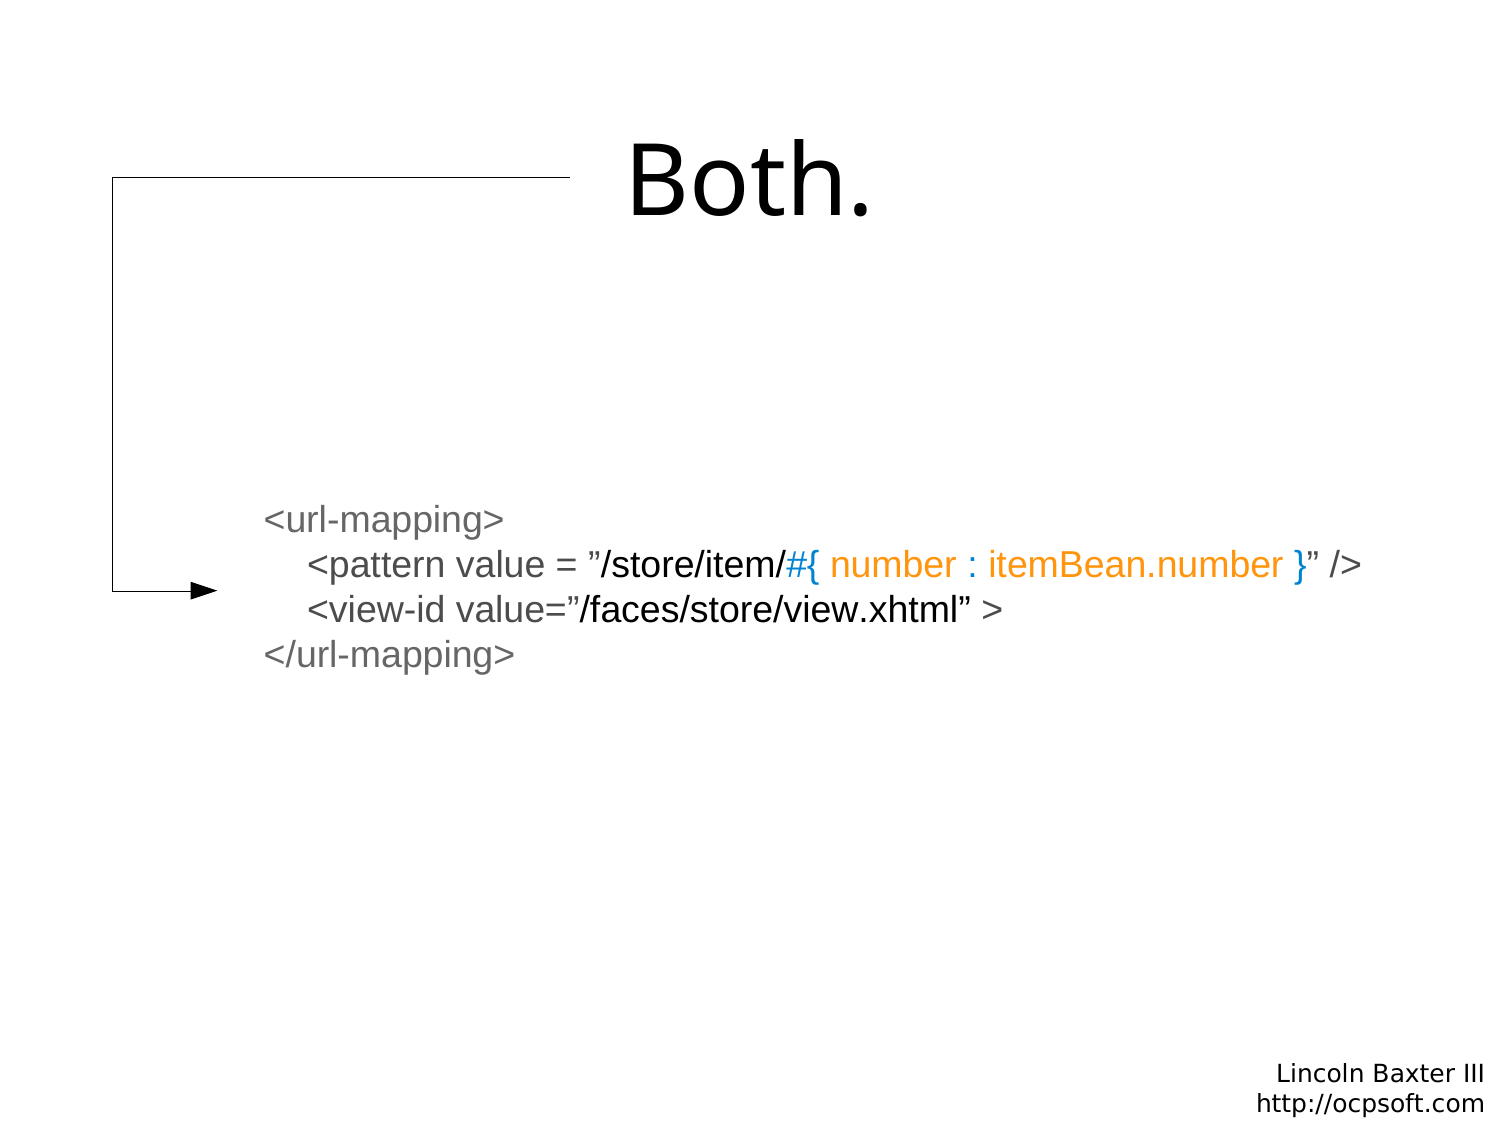

# Both.
 <url-mapping>
	<pattern value = ”/store/item/#{ number : itemBean.number }” />
	<view-id value=”/faces/store/view.xhtml” >
 </url-mapping>